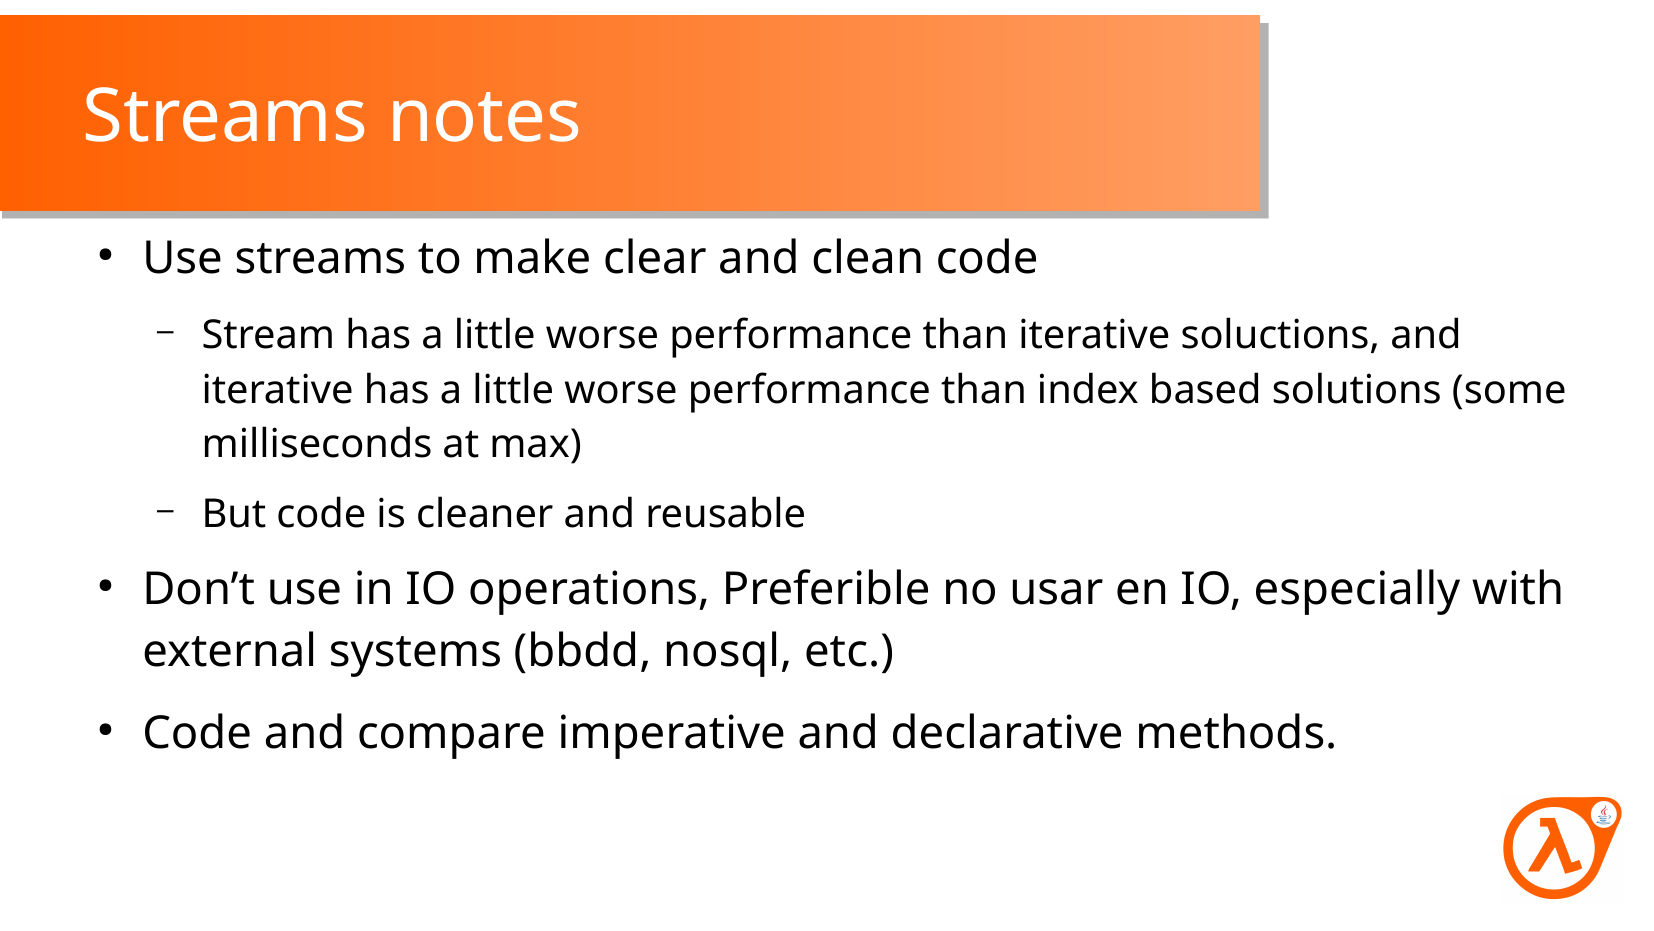

# Streams notes
Use streams to make clear and clean code
Stream has a little worse performance than iterative soluctions, and iterative has a little worse performance than index based solutions (some milliseconds at max)
But code is cleaner and reusable
Don’t use in IO operations, Preferible no usar en IO, especially with external systems (bbdd, nosql, etc.)
Code and compare imperative and declarative methods.